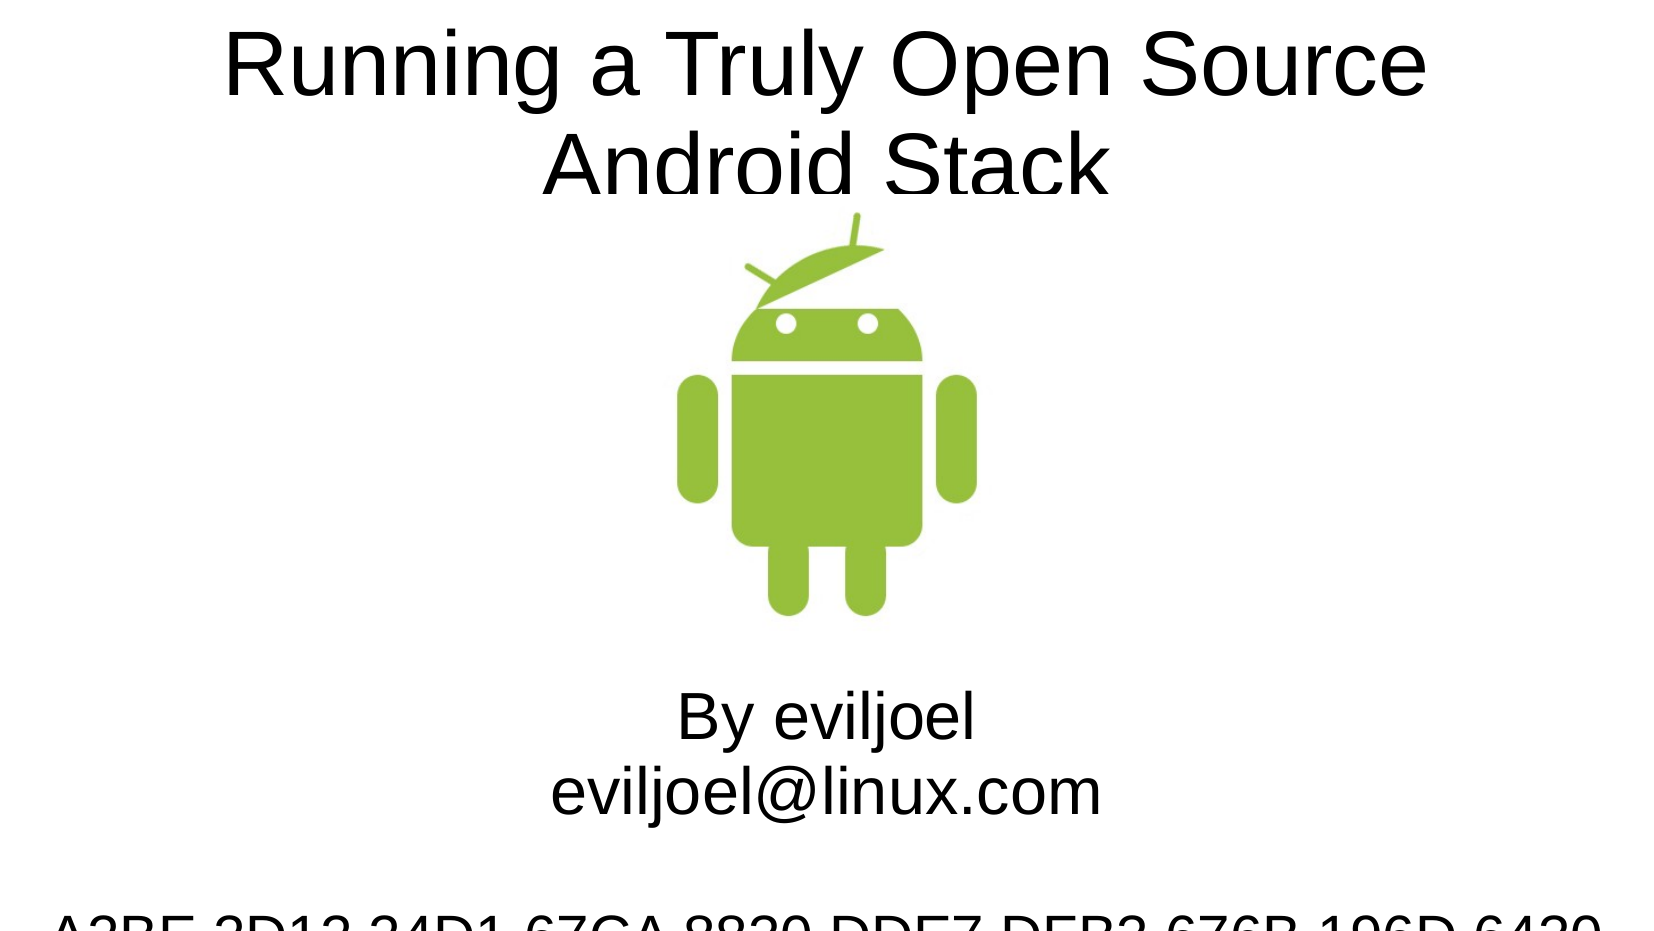

By eviljoel
eviljoel@linux.com
A2BE 2D12 24D1 67CA 8830 DDE7 DFB3 676B 196D 6430
# Running a Truly Open Source Android Stack